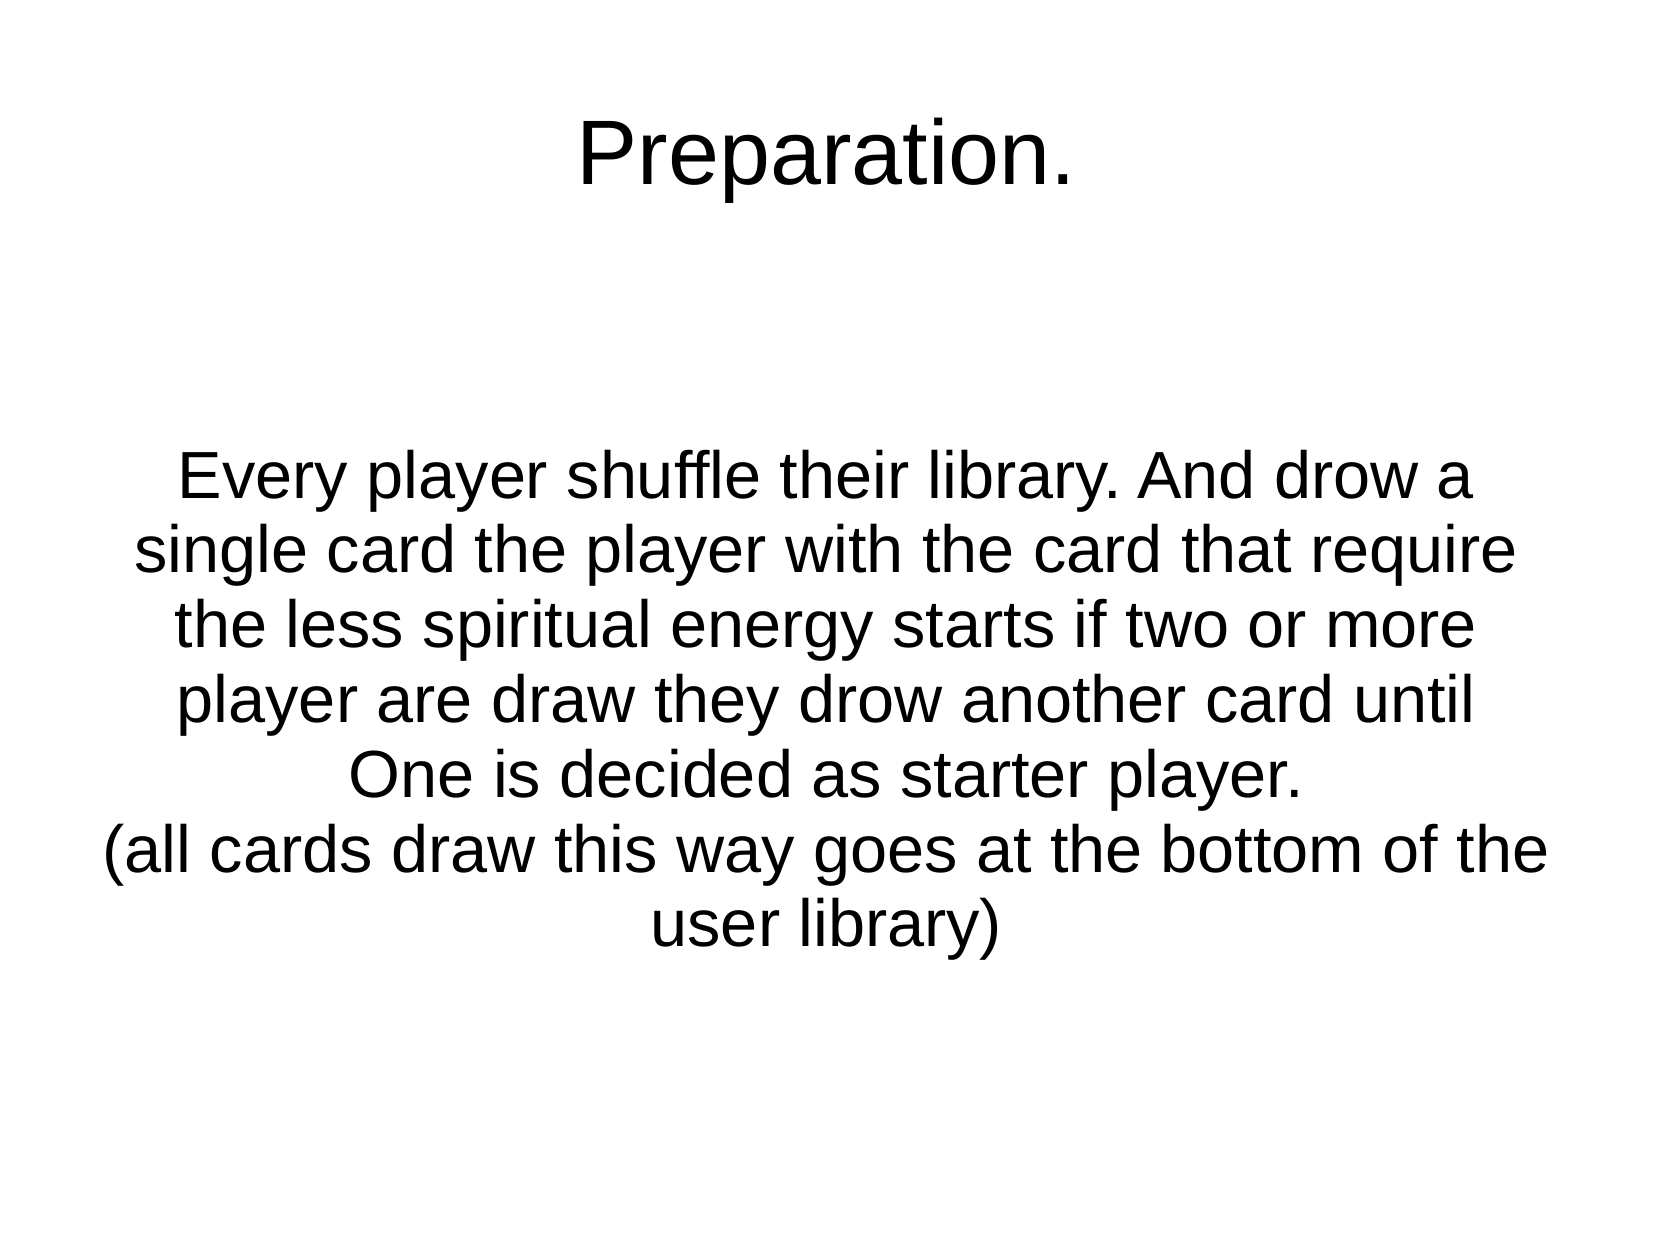

# Preparation.
Every player shuffle their library. And drow a single card the player with the card that require the less spiritual energy starts if two or more player are draw they drow another card until
One is decided as starter player.
(all cards draw this way goes at the bottom of the user library)